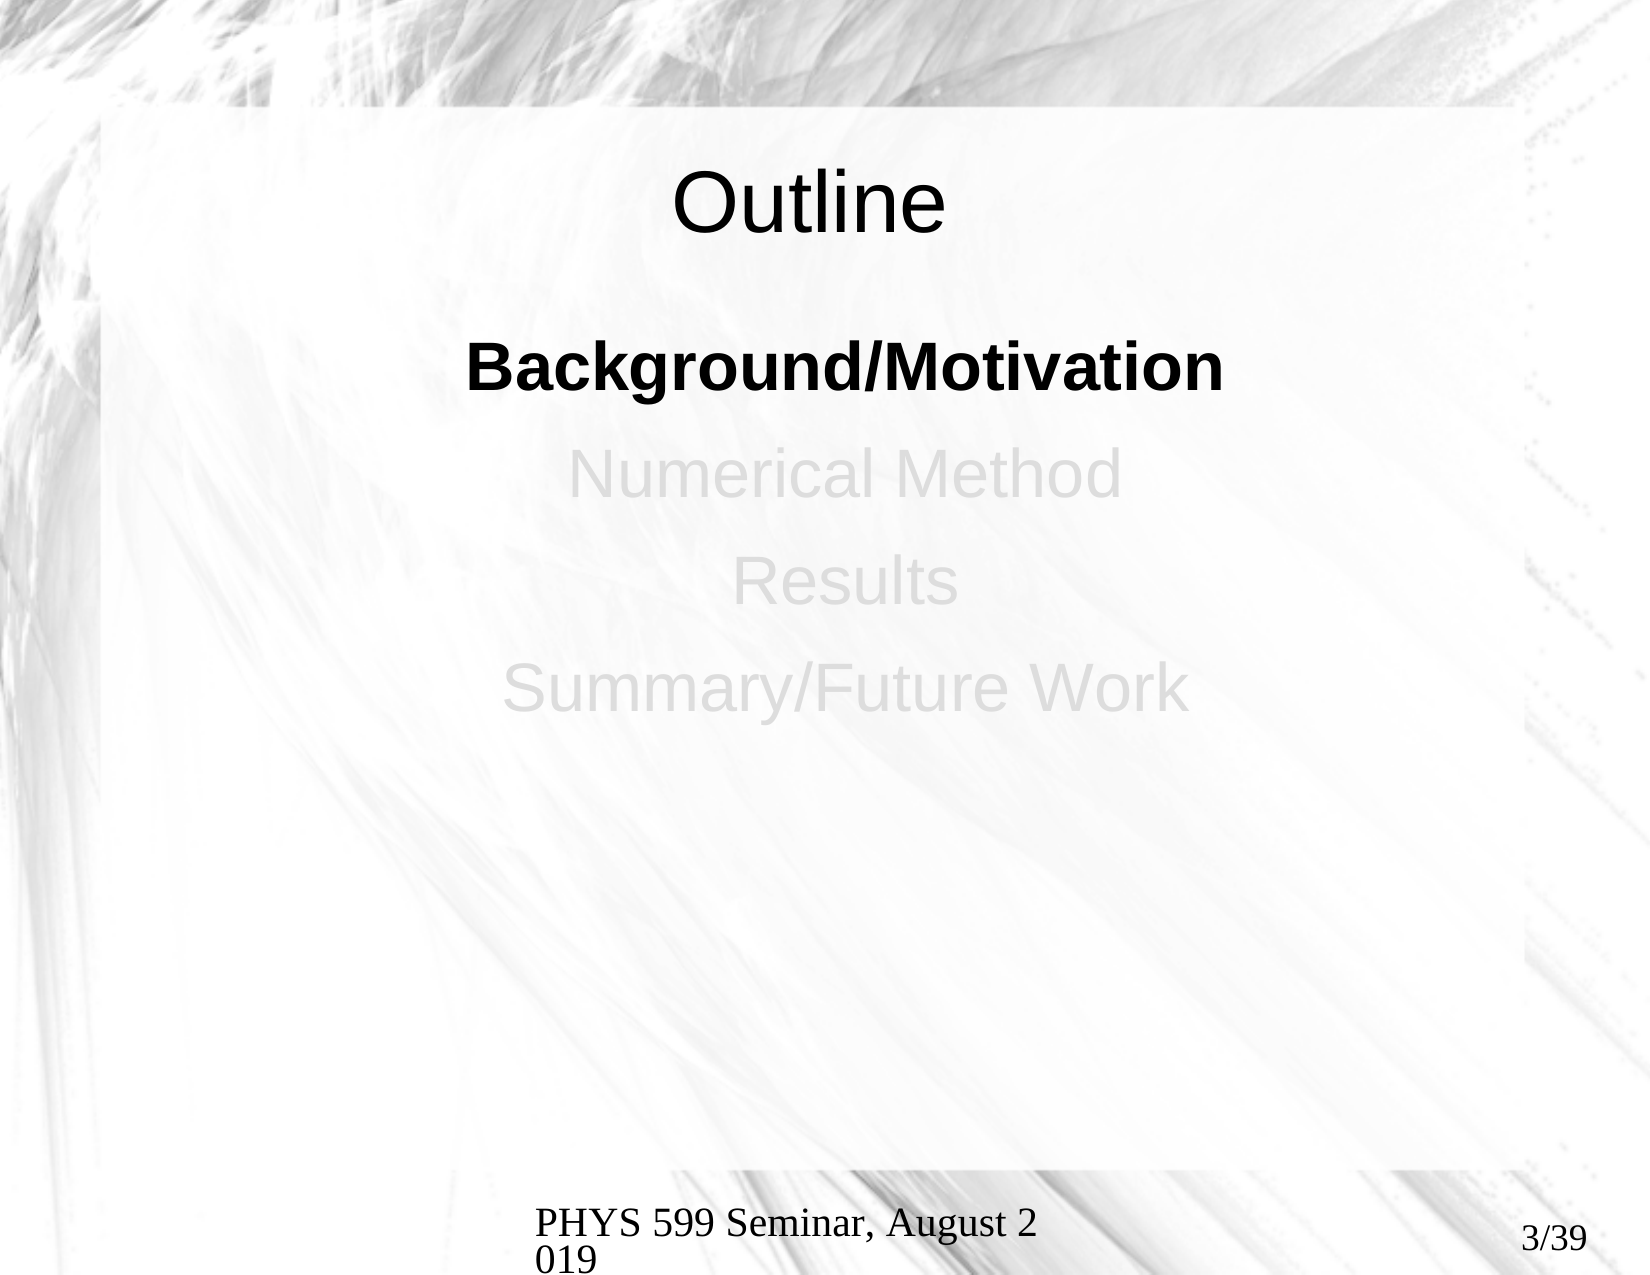

# Outline
Background/Motivation
Numerical Method
Results
Summary/Future Work
PHYS 599 Seminar, August 2019
3